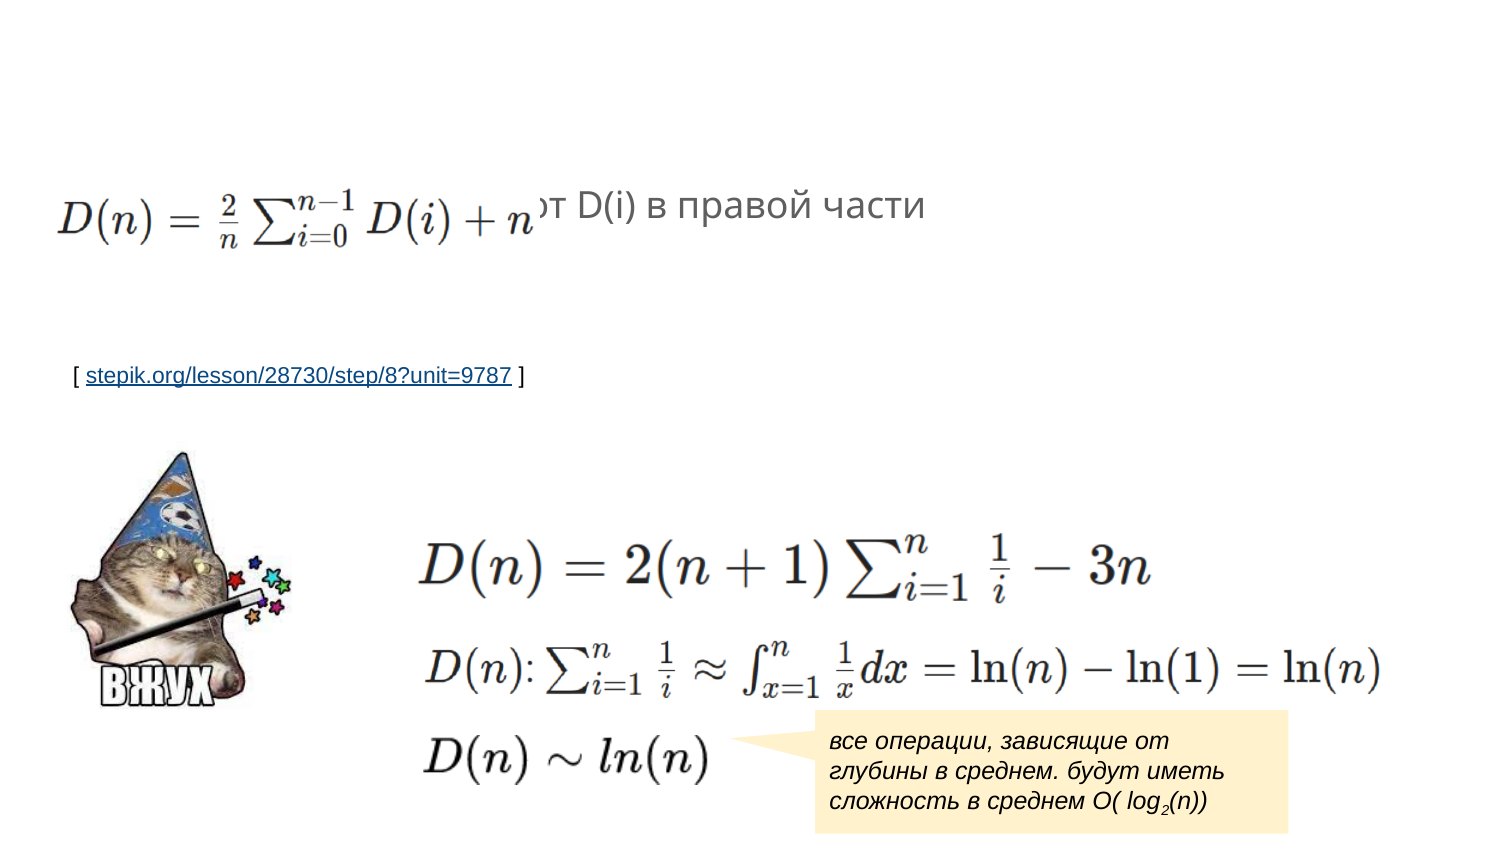

#
Упростим, избавившись от D(i) в правой части
[ stepik.org/lesson/28730/step/8?unit=9787 ]
все операции, зависящие от глубины в среднем. будут иметь сложность в среднем O( log2(n))